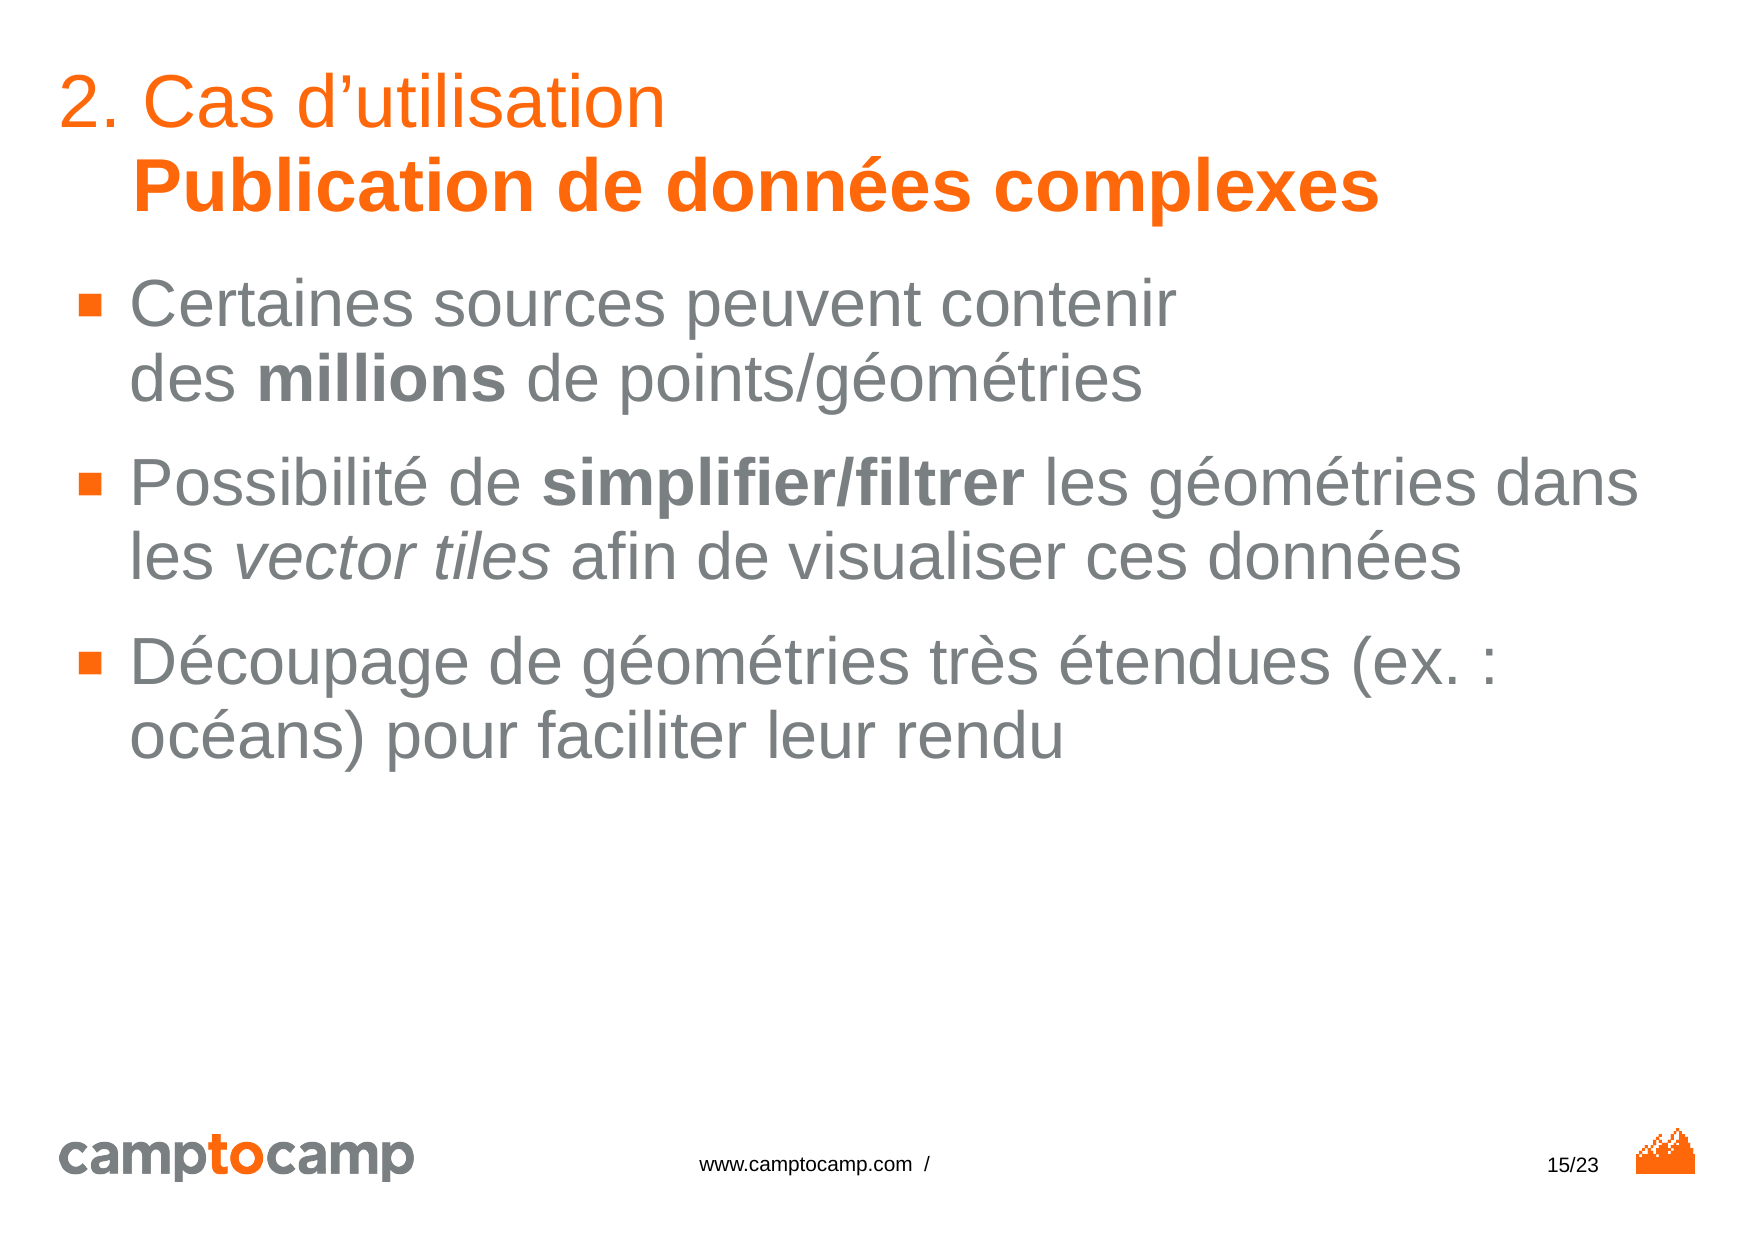

# 2. Cas d’utilisation Publication de données complexes
Certaines sources peuvent contenir
des millions de points/géométries
Possibilité de simplifier/filtrer les géométries dans les vector tiles afin de visualiser ces données
Découpage de géométries très étendues (ex. : océans) pour faciliter leur rendu